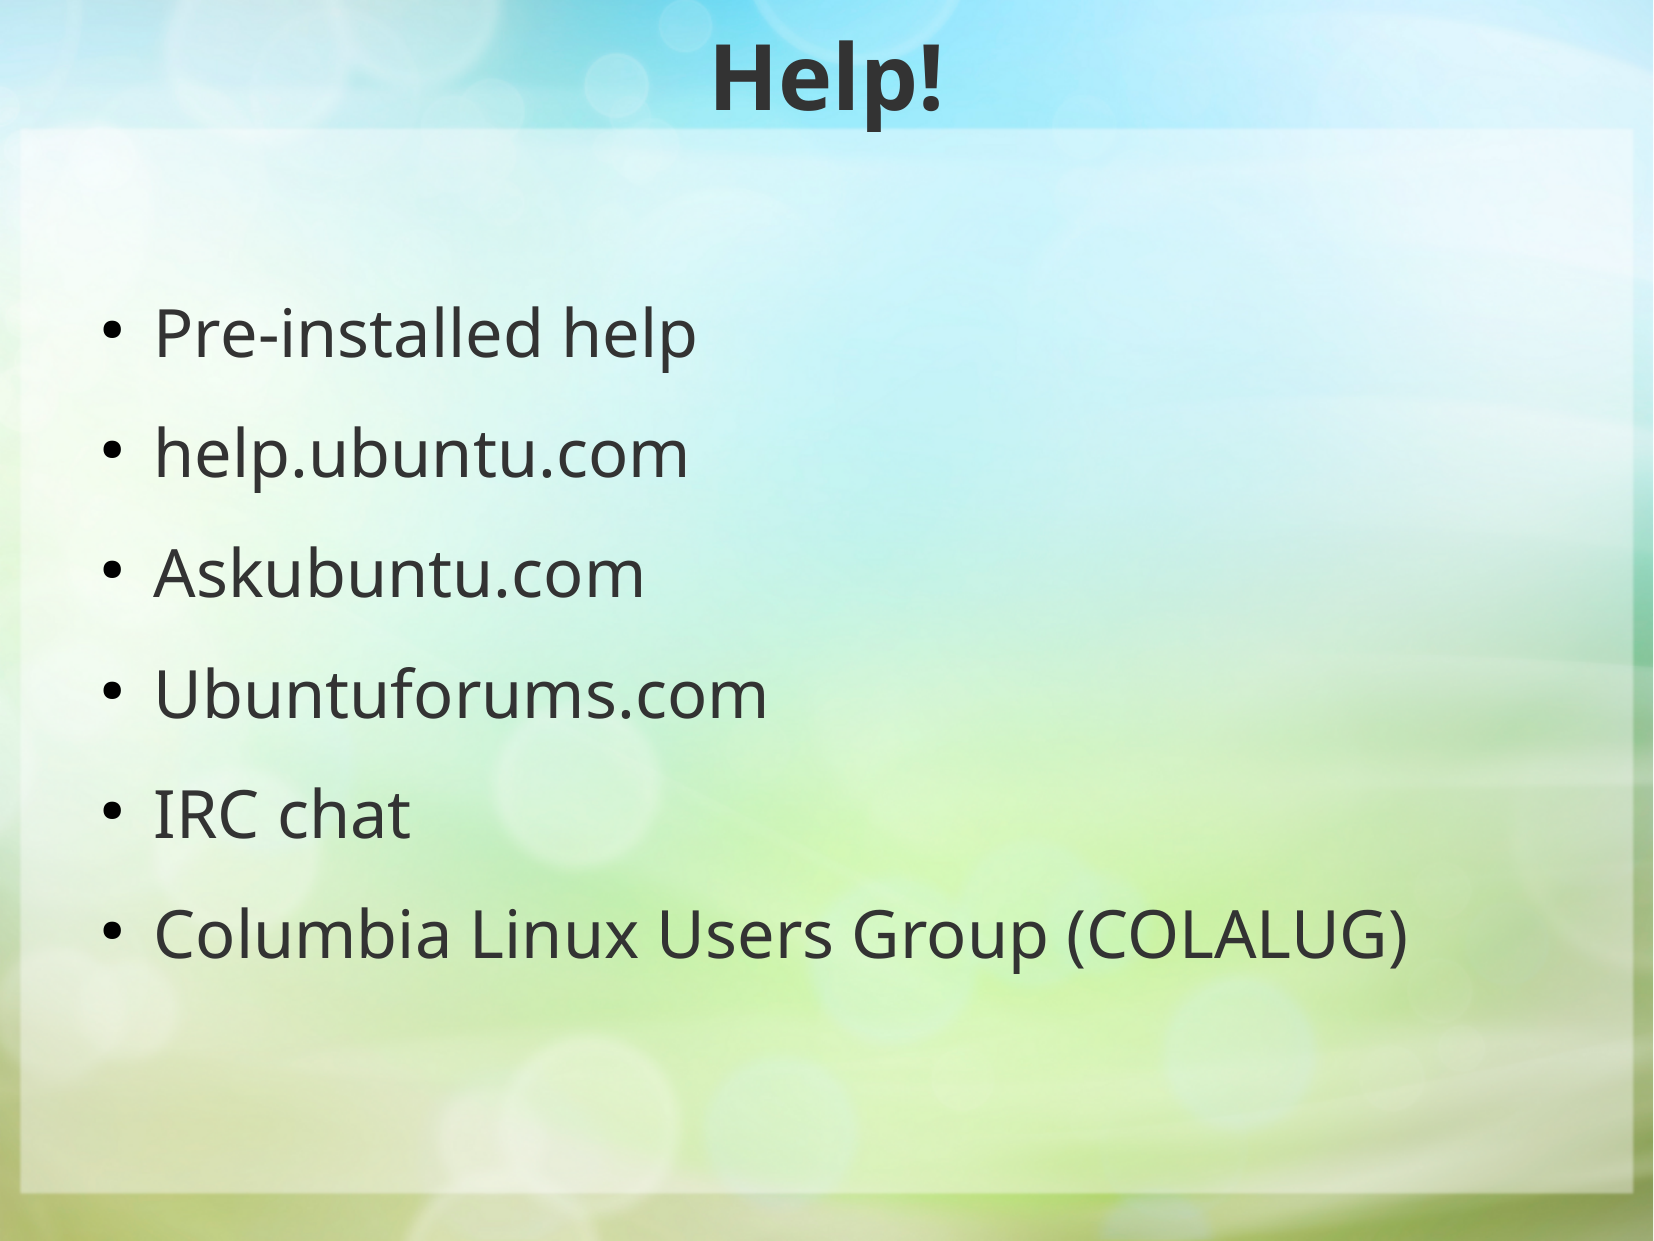

# Help!
Pre-installed help
help.ubuntu.com
Askubuntu.com
Ubuntuforums.com
IRC chat
Columbia Linux Users Group (COLALUG)